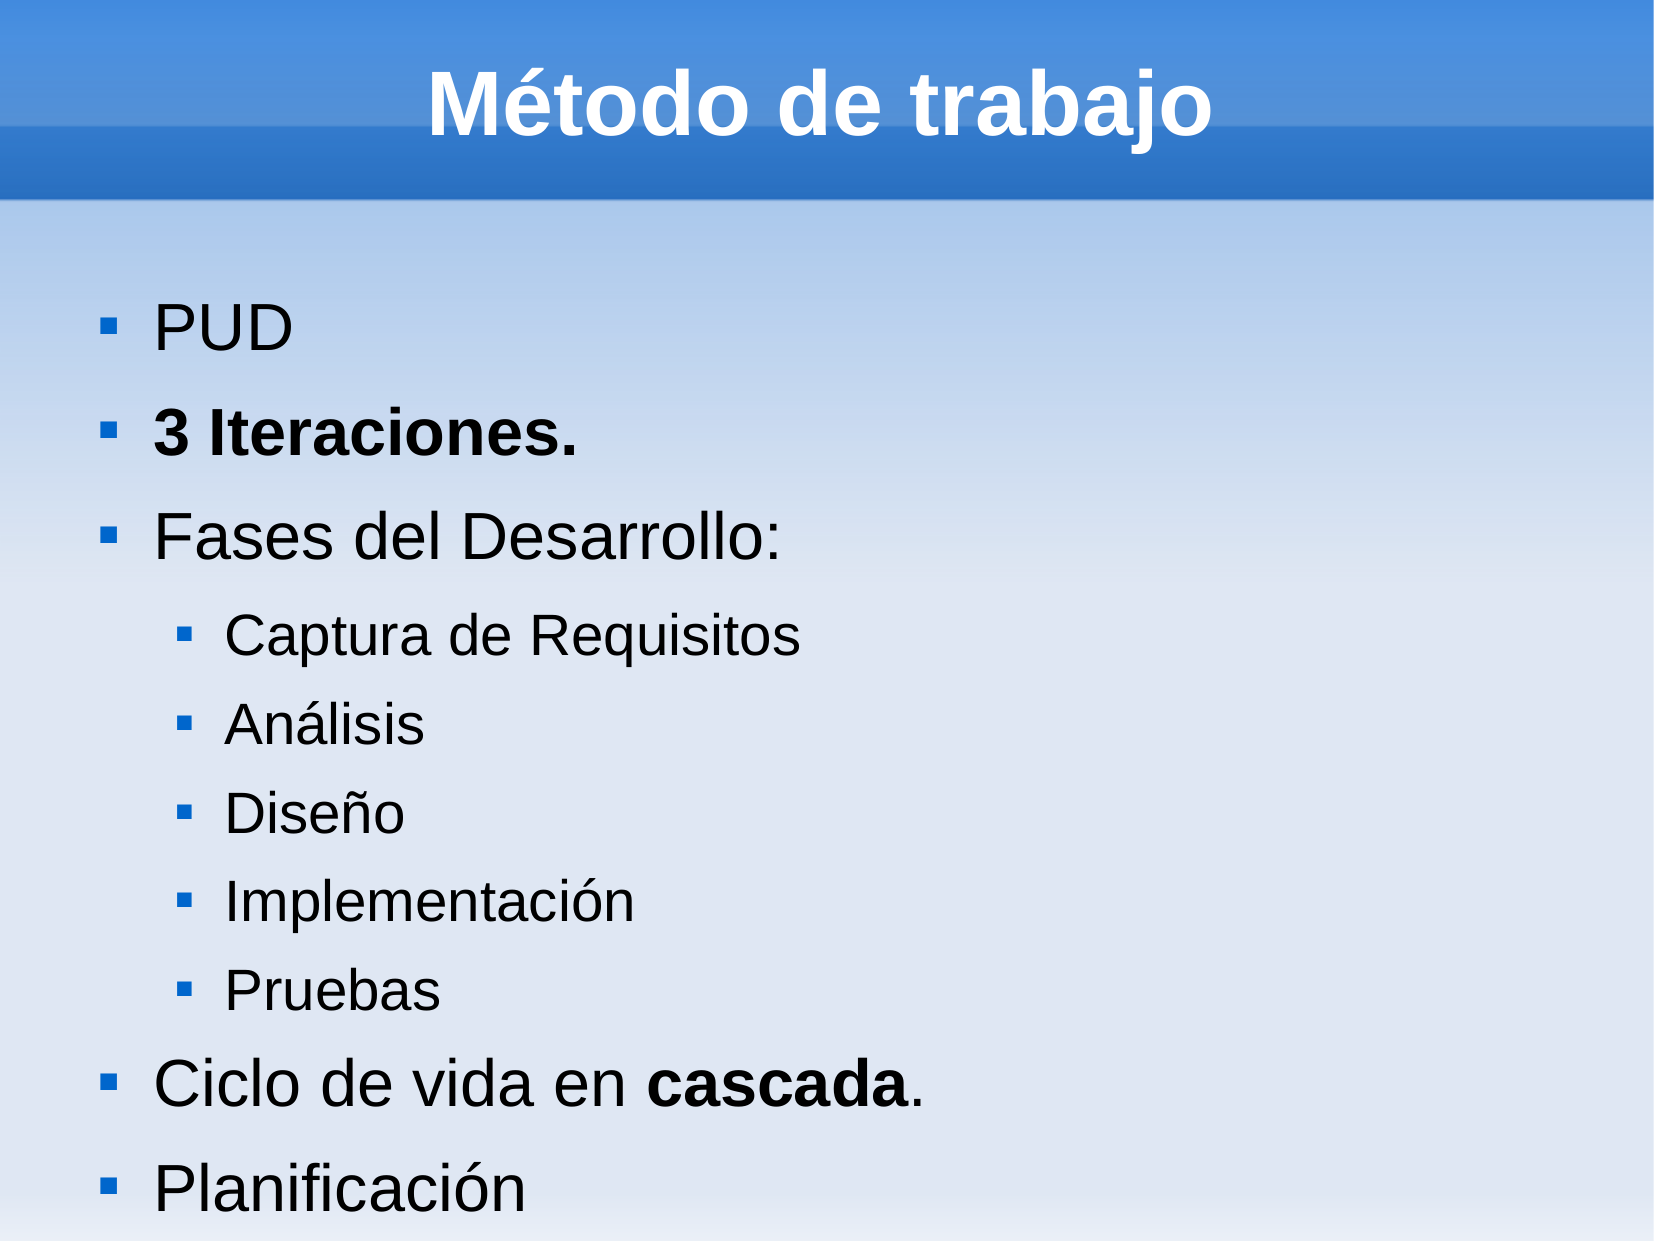

# Método de trabajo
PUD
3 Iteraciones.
Fases del Desarrollo:
Captura de Requisitos
Análisis
Diseño
Implementación
Pruebas
Ciclo de vida en cascada.
Planificación